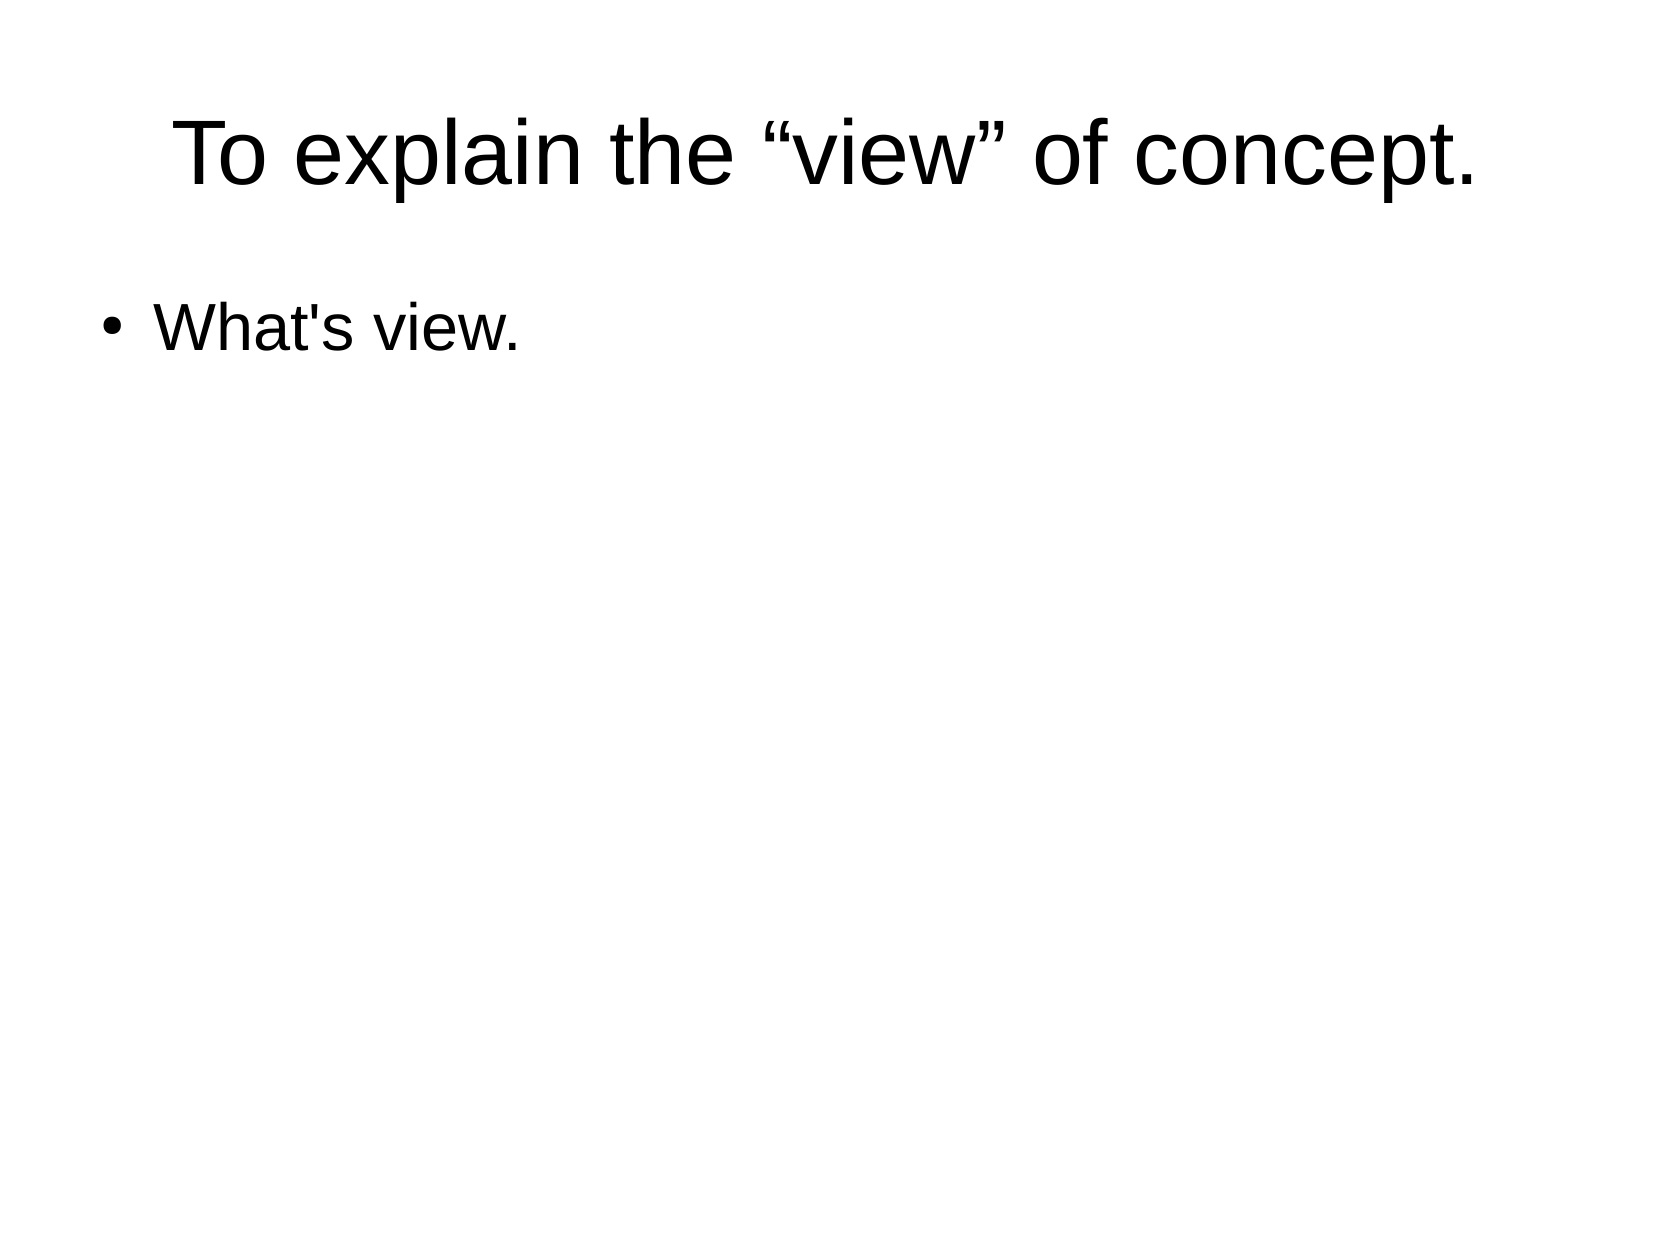

# To explain the “view” of concept.
What's view.